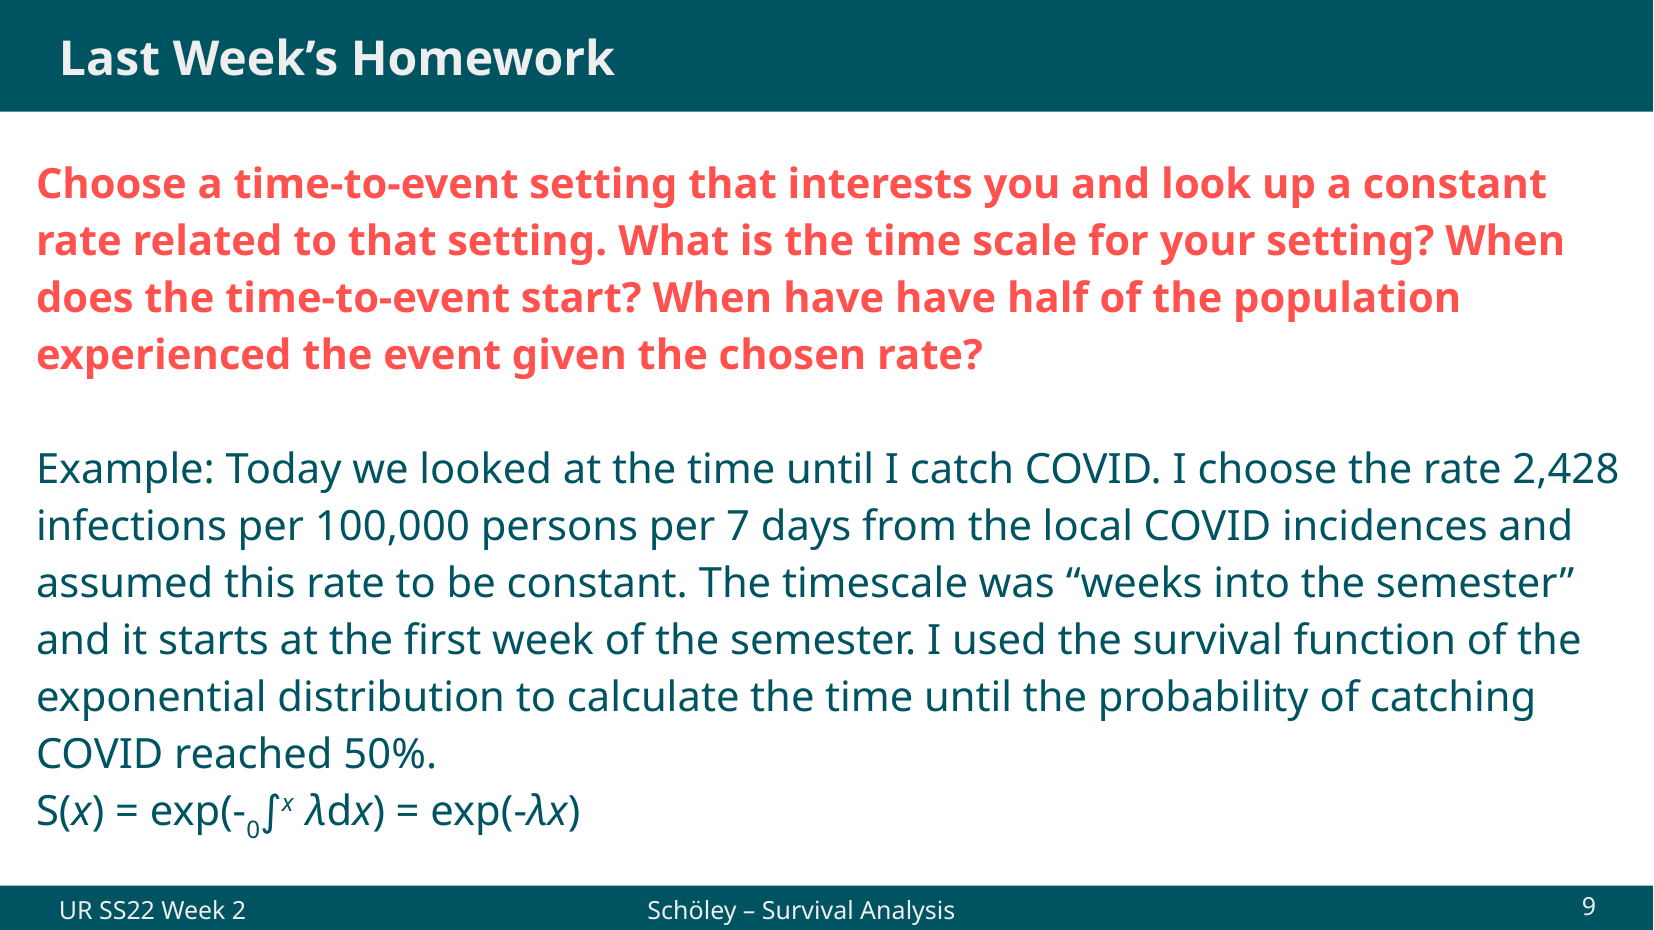

# Last Week’s Homework
Choose a time-to-event setting that interests you and look up a constant rate related to that setting. What is the time scale for your setting? When does the time-to-event start? When have have half of the population experienced the event given the chosen rate?
Example: Today we looked at the time until I catch COVID. I choose the rate 2,428 infections per 100,000 persons per 7 days from the local COVID incidences and assumed this rate to be constant. The timescale was “weeks into the semester” and it starts at the first week of the semester. I used the survival function of the exponential distribution to calculate the time until the probability of catching COVID reached 50%.
S(x) = exp(-0∫x λdx) = exp(-λx)
9
UR SS22 Week 2
Schöley – Survival Analysis